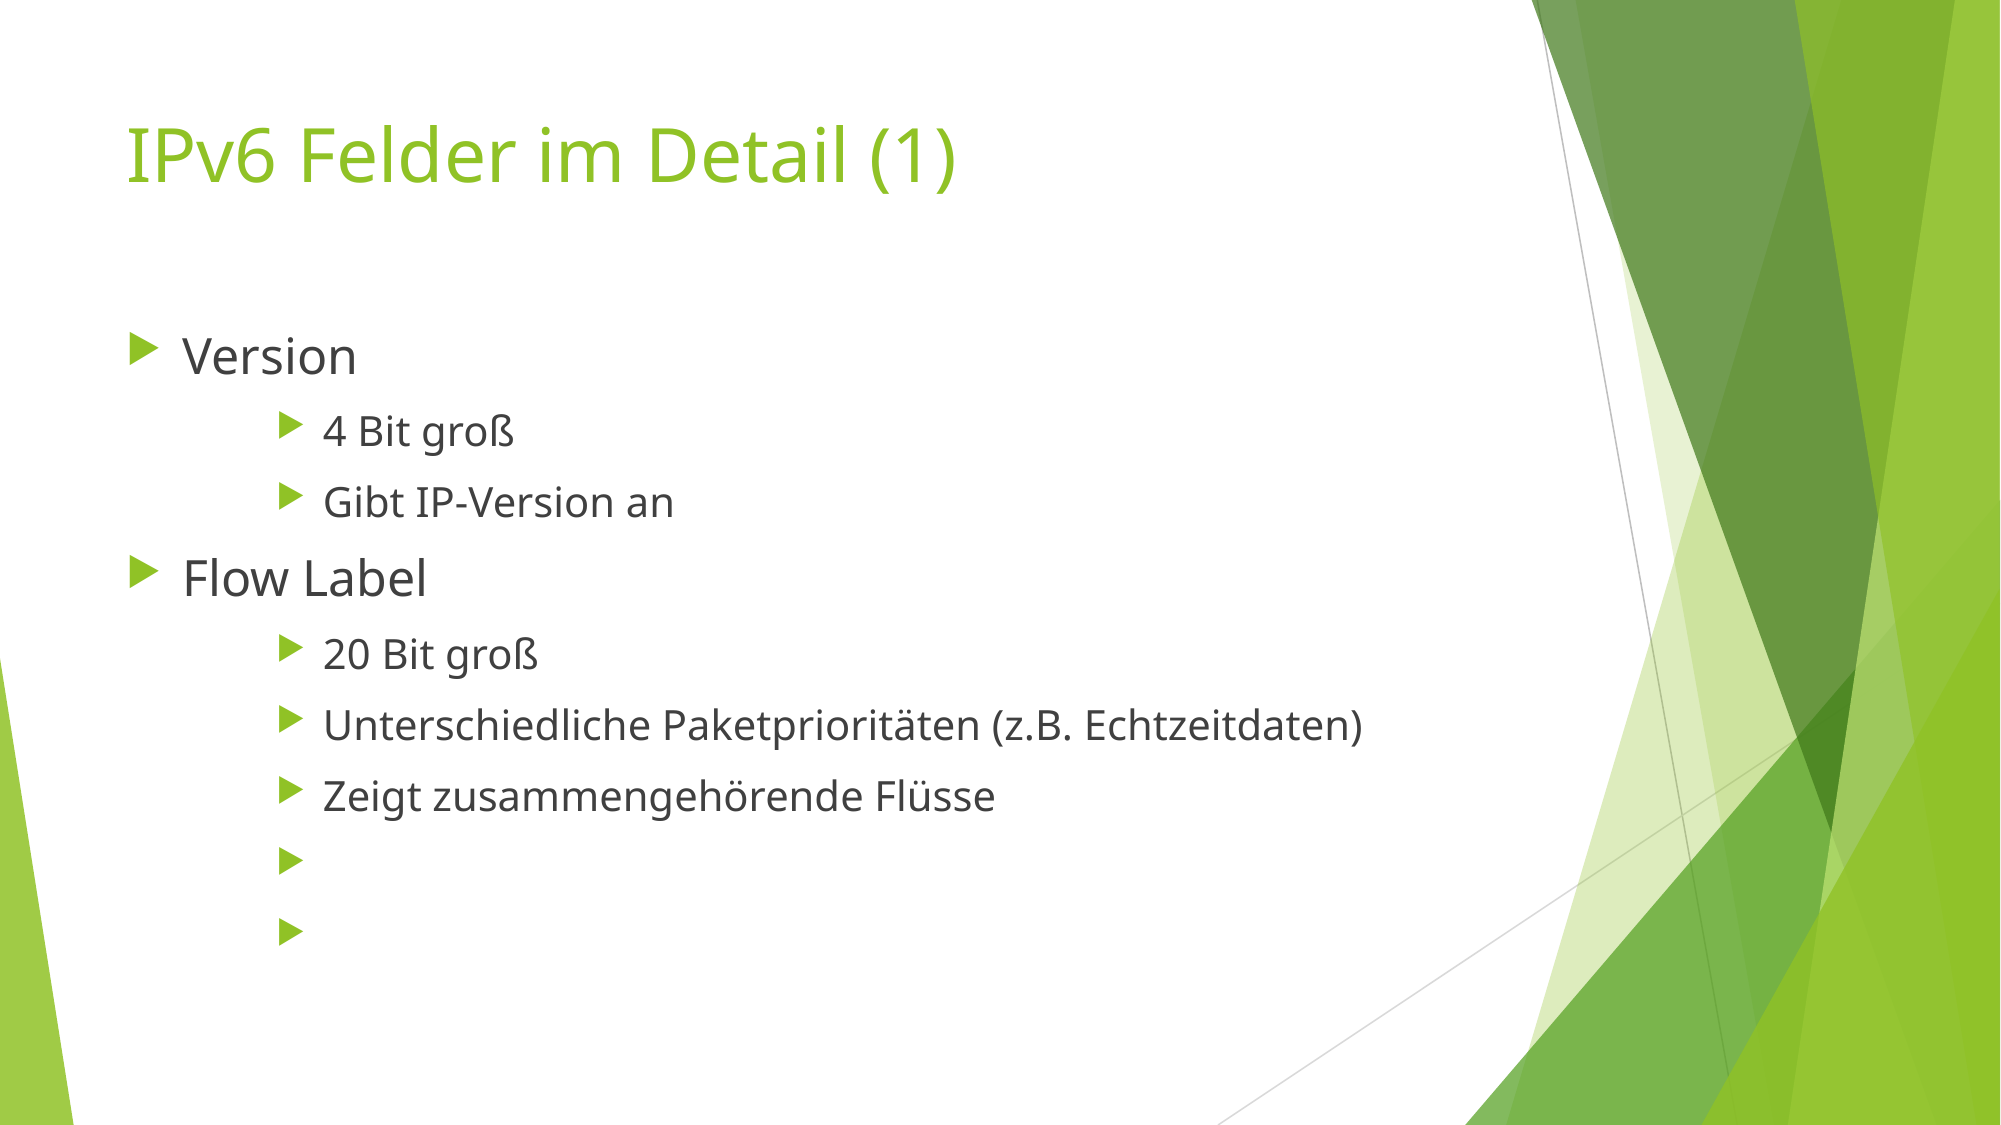

# IPv6 Felder im Detail (1)
Version
4 Bit groß
Gibt IP-Version an
Flow Label
20 Bit groß
Unterschiedliche Paketprioritäten (z.B. Echtzeitdaten)
Zeigt zusammengehörende Flüsse